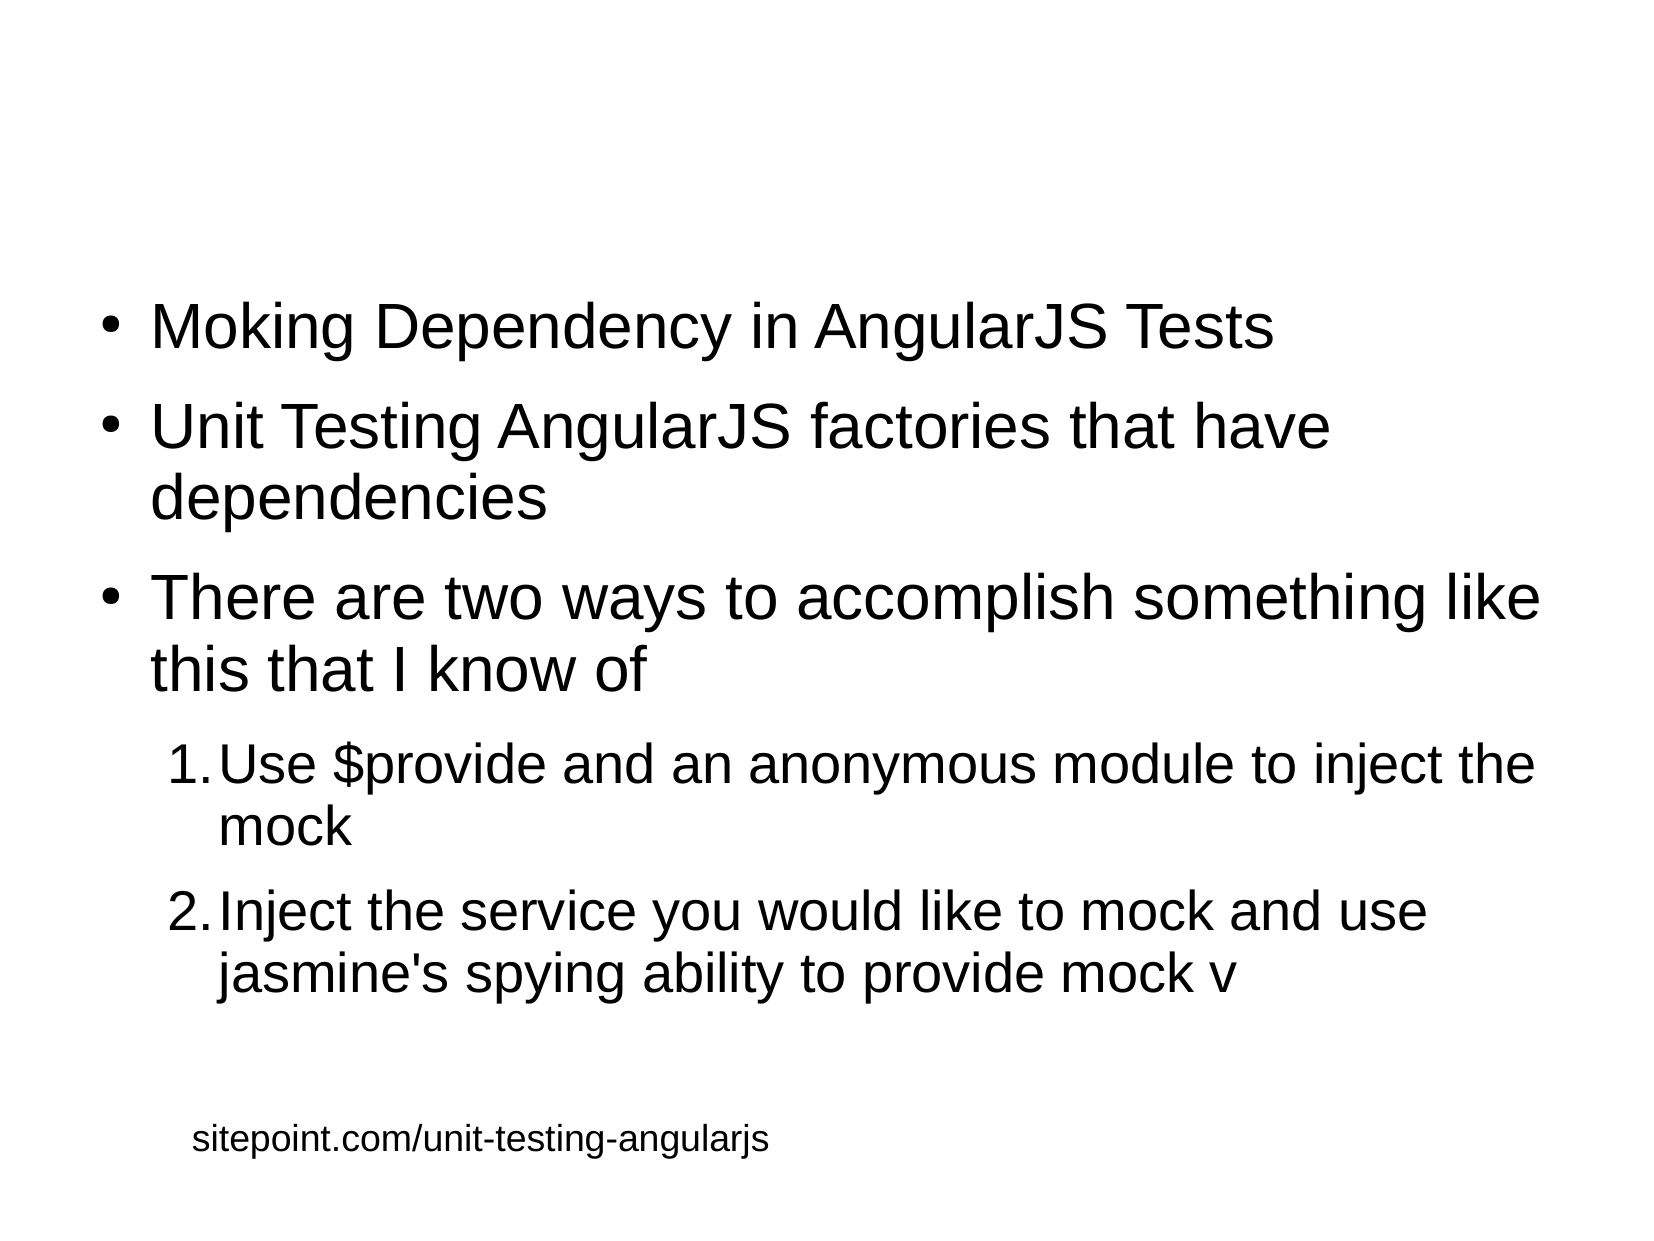

#
Moking Dependency in AngularJS Tests
Unit Testing AngularJS factories that have dependencies
There are two ways to accomplish something like this that I know of
Use $provide and an anonymous module to inject the mock
Inject the service you would like to mock and use jasmine's spying ability to provide mock v
sitepoint.com/unit-testing-angularjs